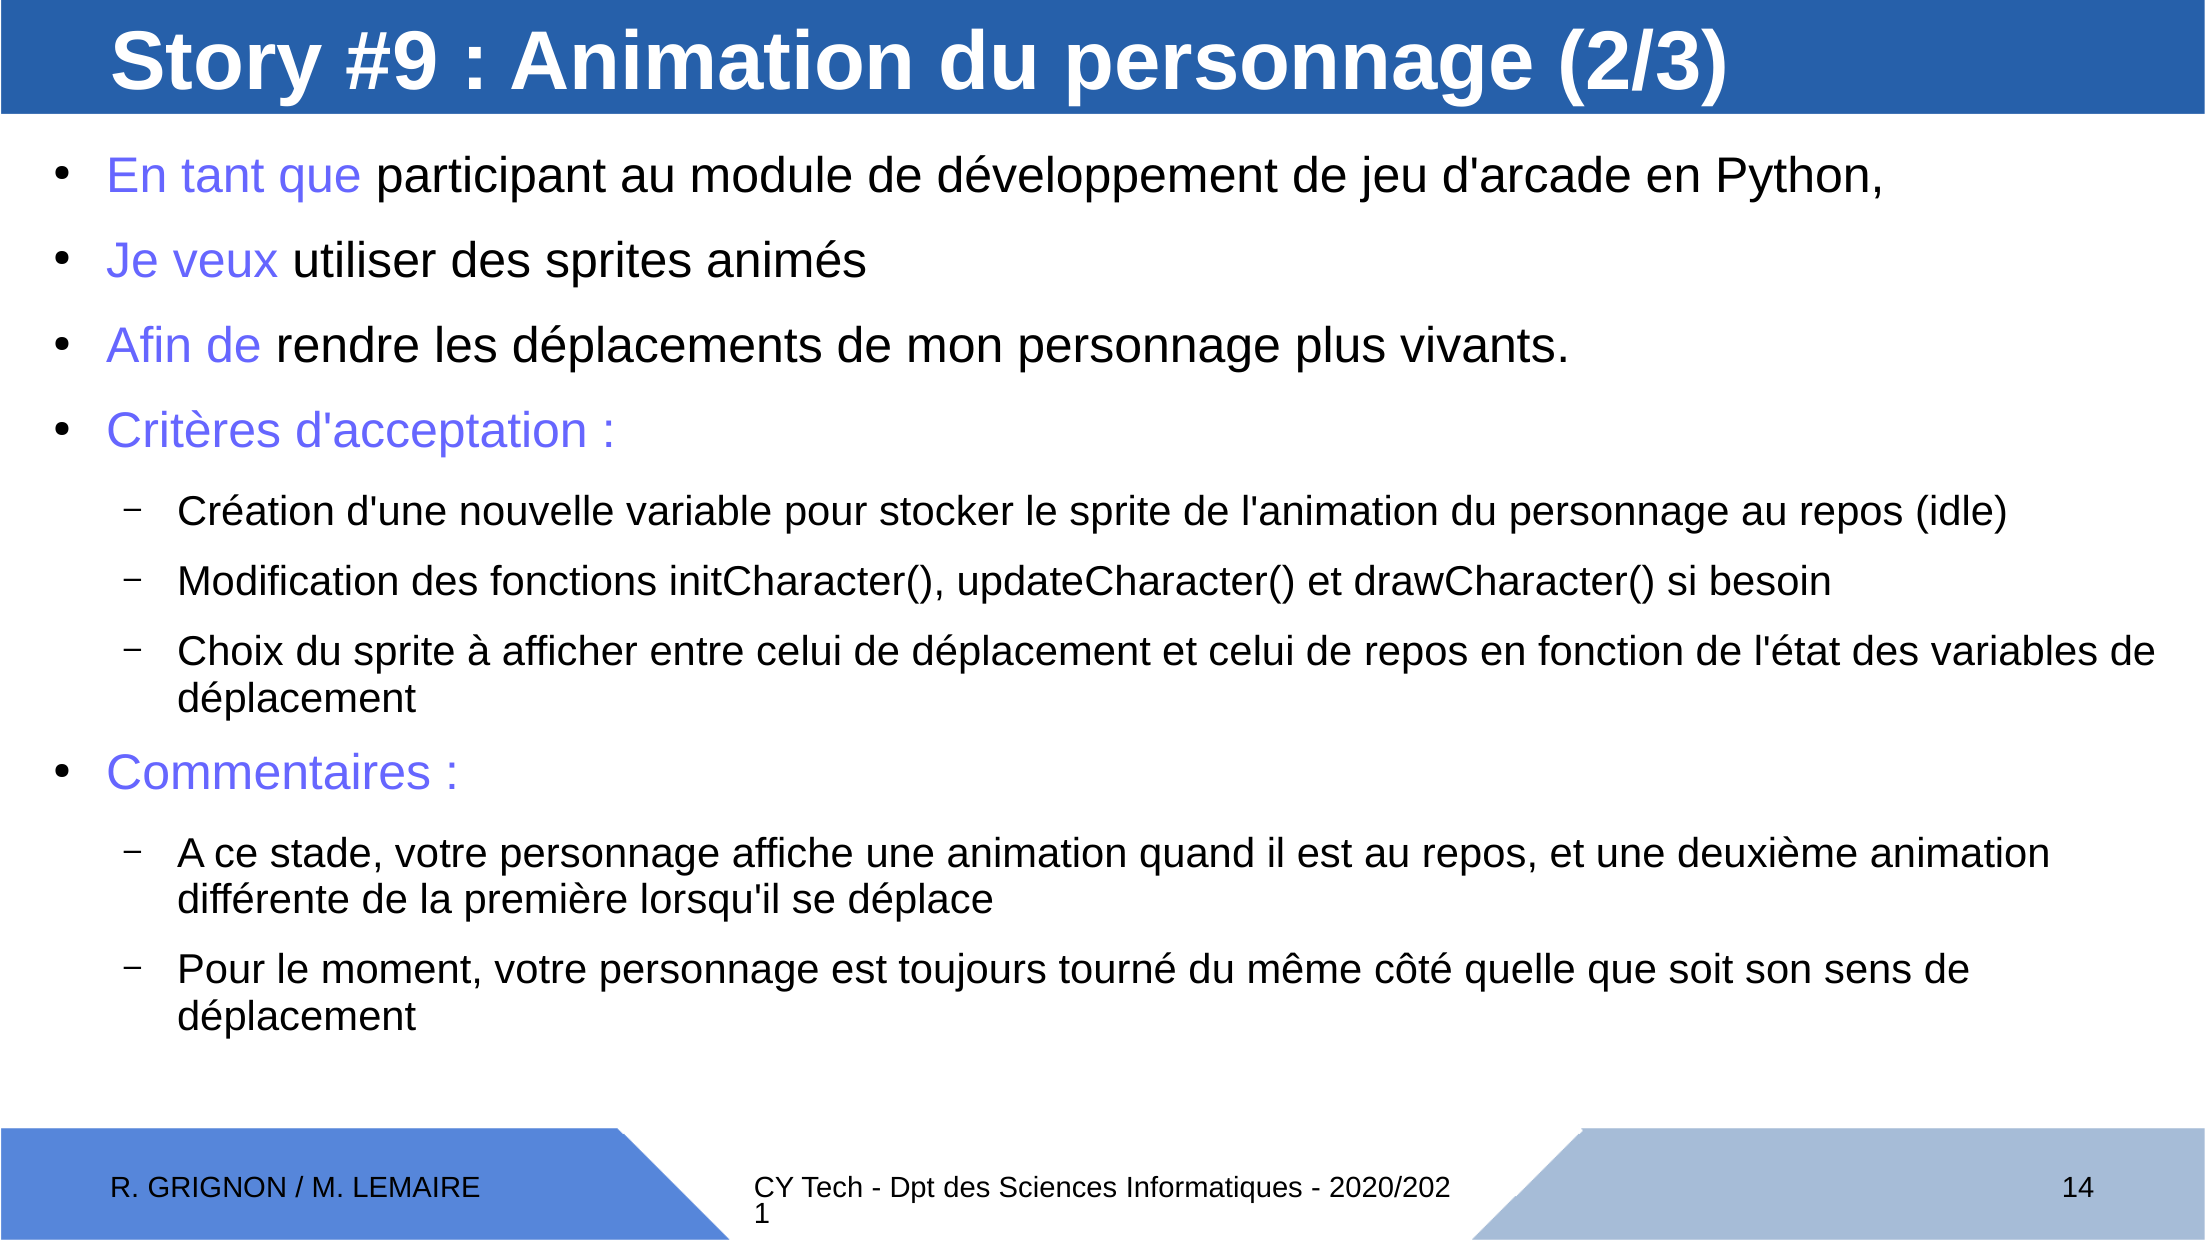

# Story #9 : Animation du personnage (2/3)
En tant que participant au module de développement de jeu d'arcade en Python,
Je veux utiliser des sprites animés
Afin de rendre les déplacements de mon personnage plus vivants.
Critères d'acceptation :
Création d'une nouvelle variable pour stocker le sprite de l'animation du personnage au repos (idle)
Modification des fonctions initCharacter(), updateCharacter() et drawCharacter() si besoin
Choix du sprite à afficher entre celui de déplacement et celui de repos en fonction de l'état des variables de déplacement
Commentaires :
A ce stade, votre personnage affiche une animation quand il est au repos, et une deuxième animation différente de la première lorsqu'il se déplace
Pour le moment, votre personnage est toujours tourné du même côté quelle que soit son sens de déplacement
R. GRIGNON / M. LEMAIRE
CY Tech - Dpt des Sciences Informatiques - 2020/2021
14